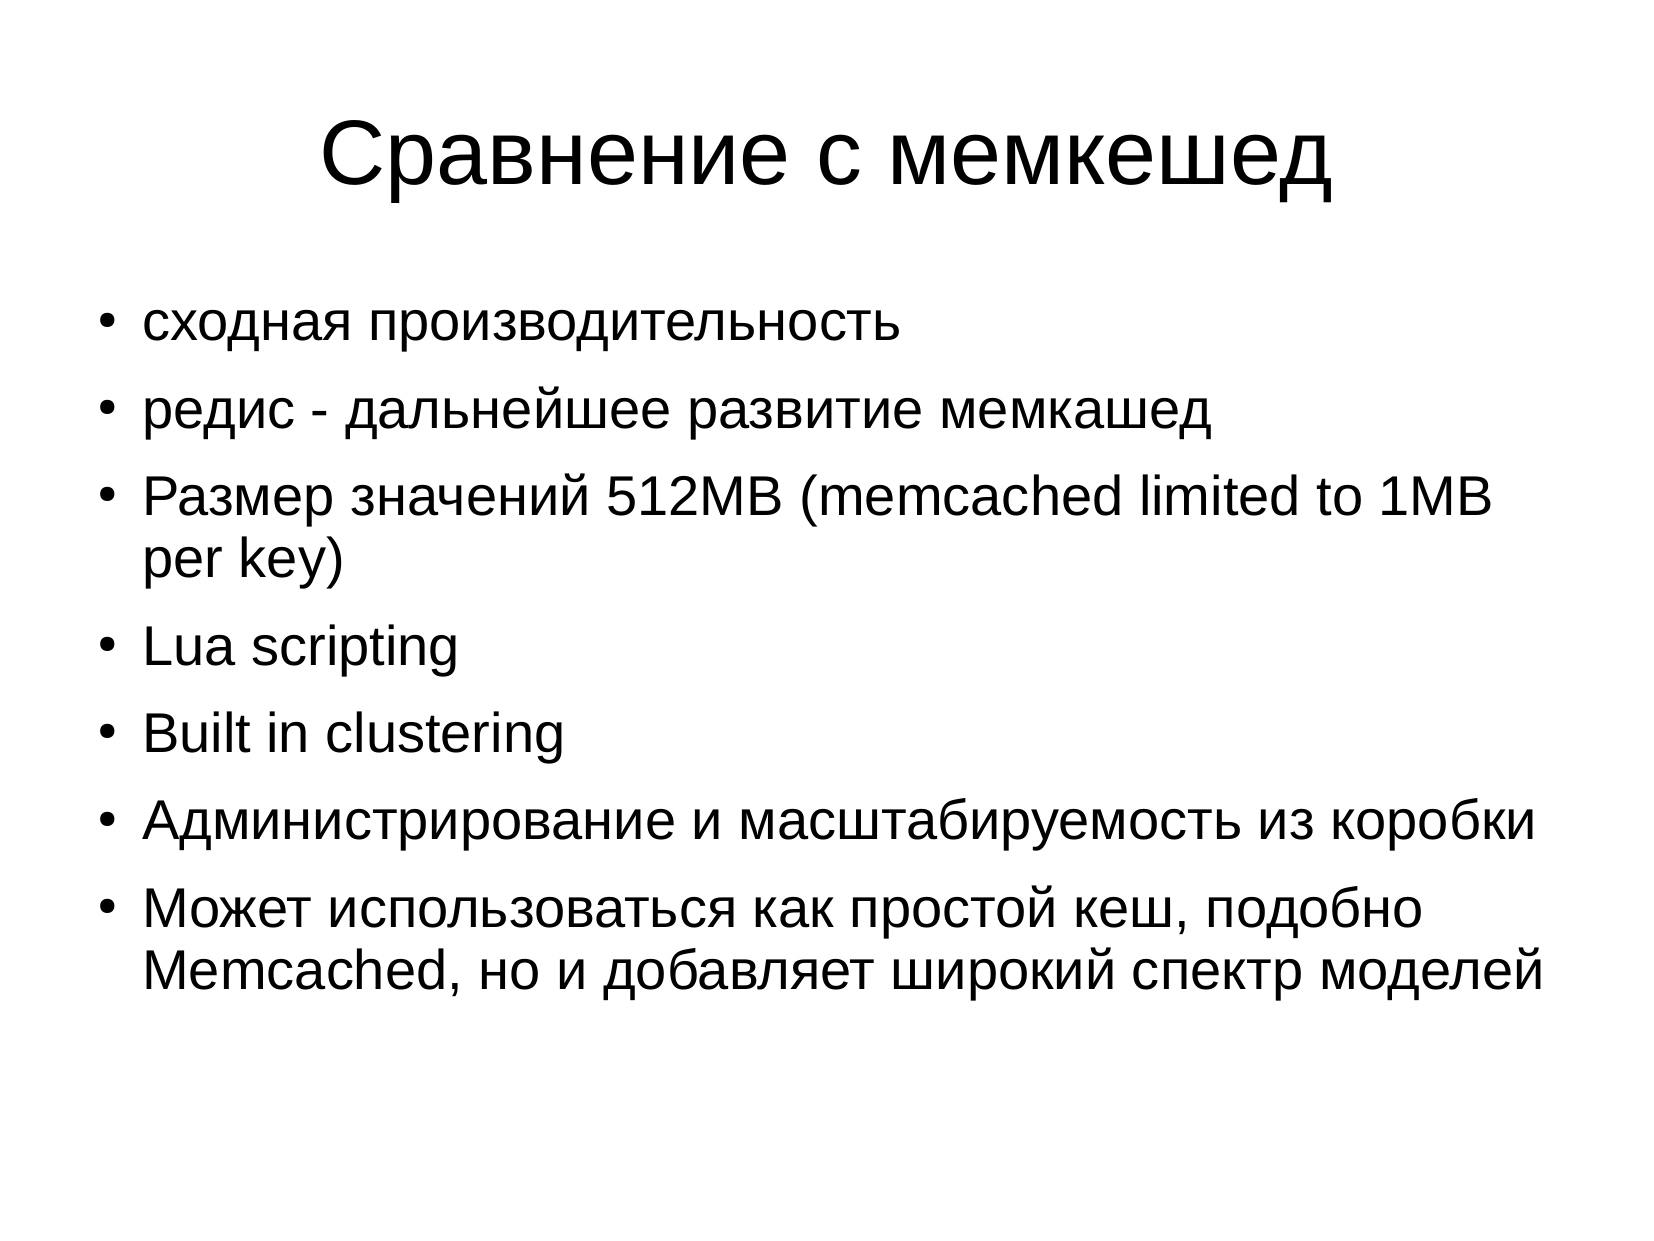

# Сравнение с мемкешед
сходная производительность
редис - дальнейшее развитие мемкашед
Размер значений 512MB (memcached limited to 1MB per key)
Lua scripting
Built in clustering
Администрирование и масштабируемость из коробки
Может использоваться как простой кеш, подобно Memcached, но и добавляет широкий спектр моделей